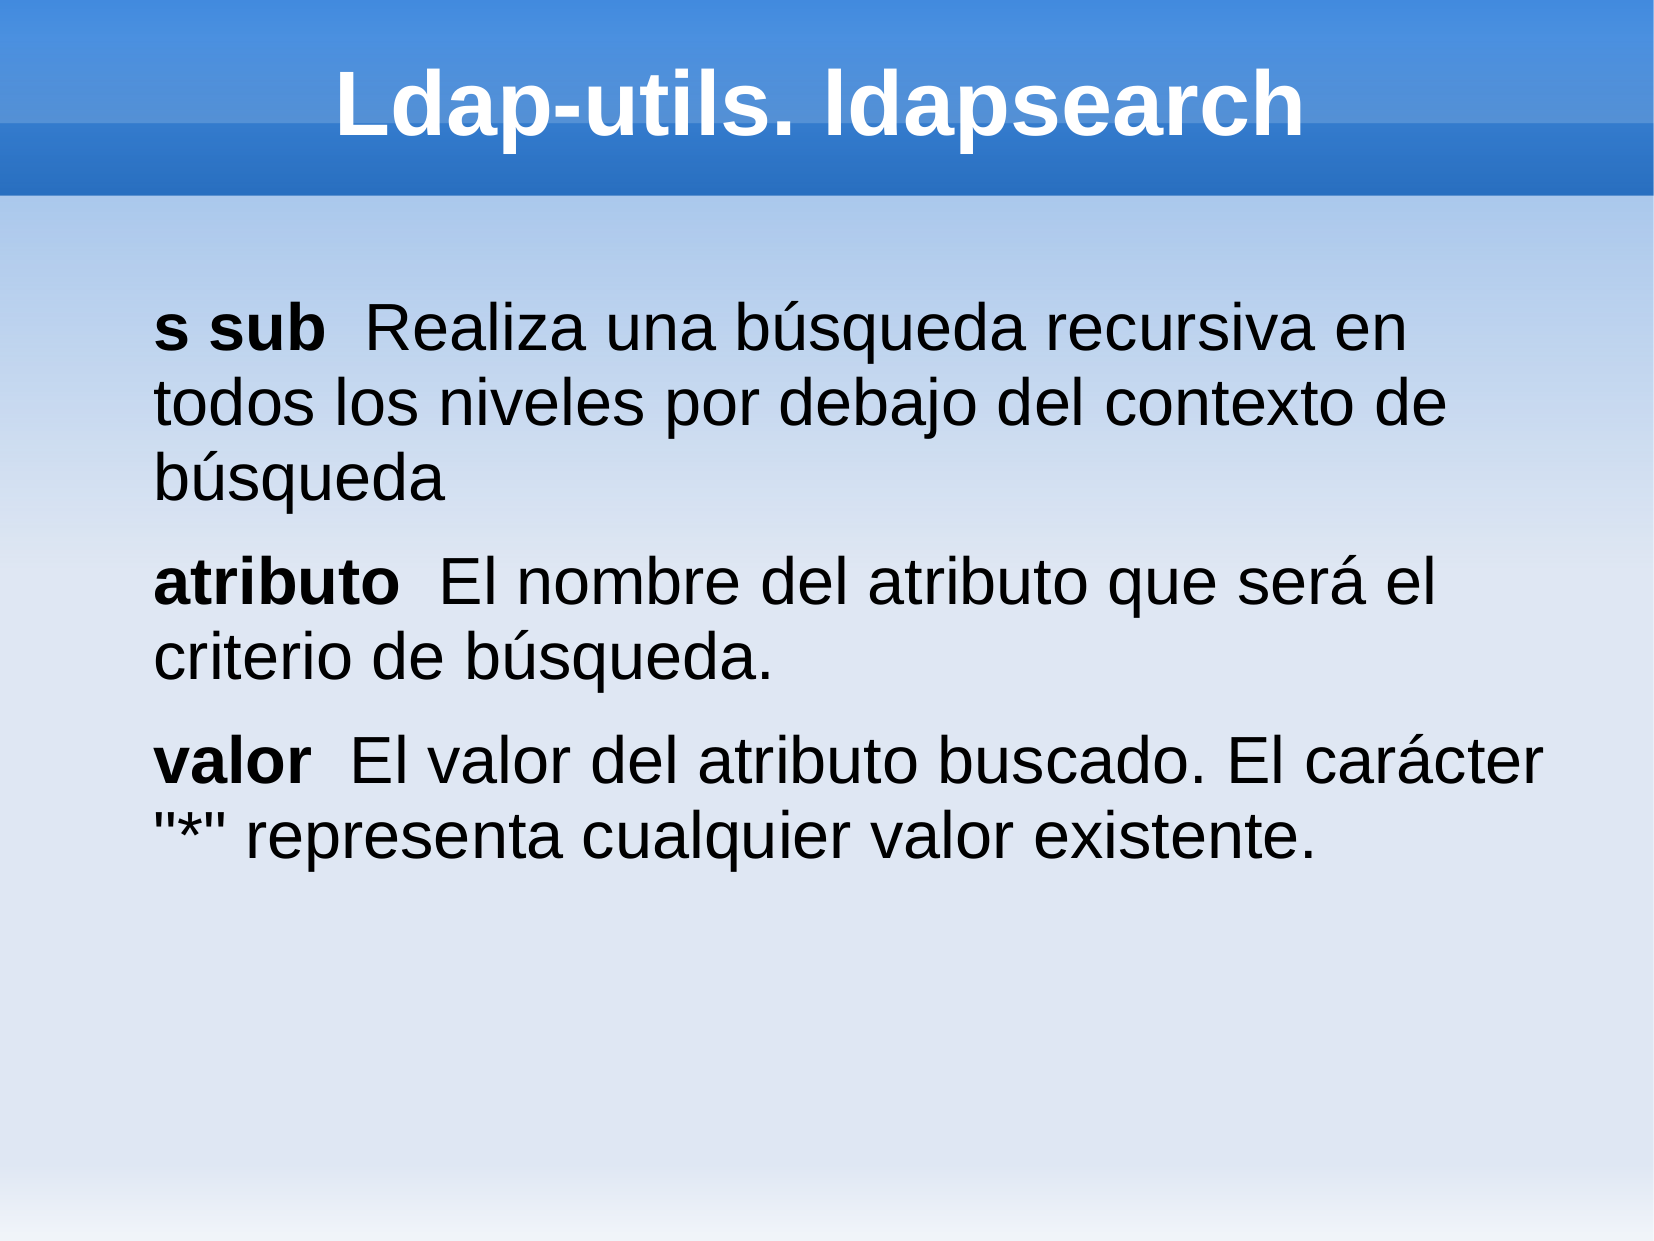

# Ldap-utils. ldapsearch
­s sub Realiza una búsqueda recursiva en todos los niveles por debajo del contexto de búsqueda
atributo El nombre del atributo que será el criterio de búsqueda.
valor El valor del atributo buscado. El carácter "*" representa cualquier valor existente.